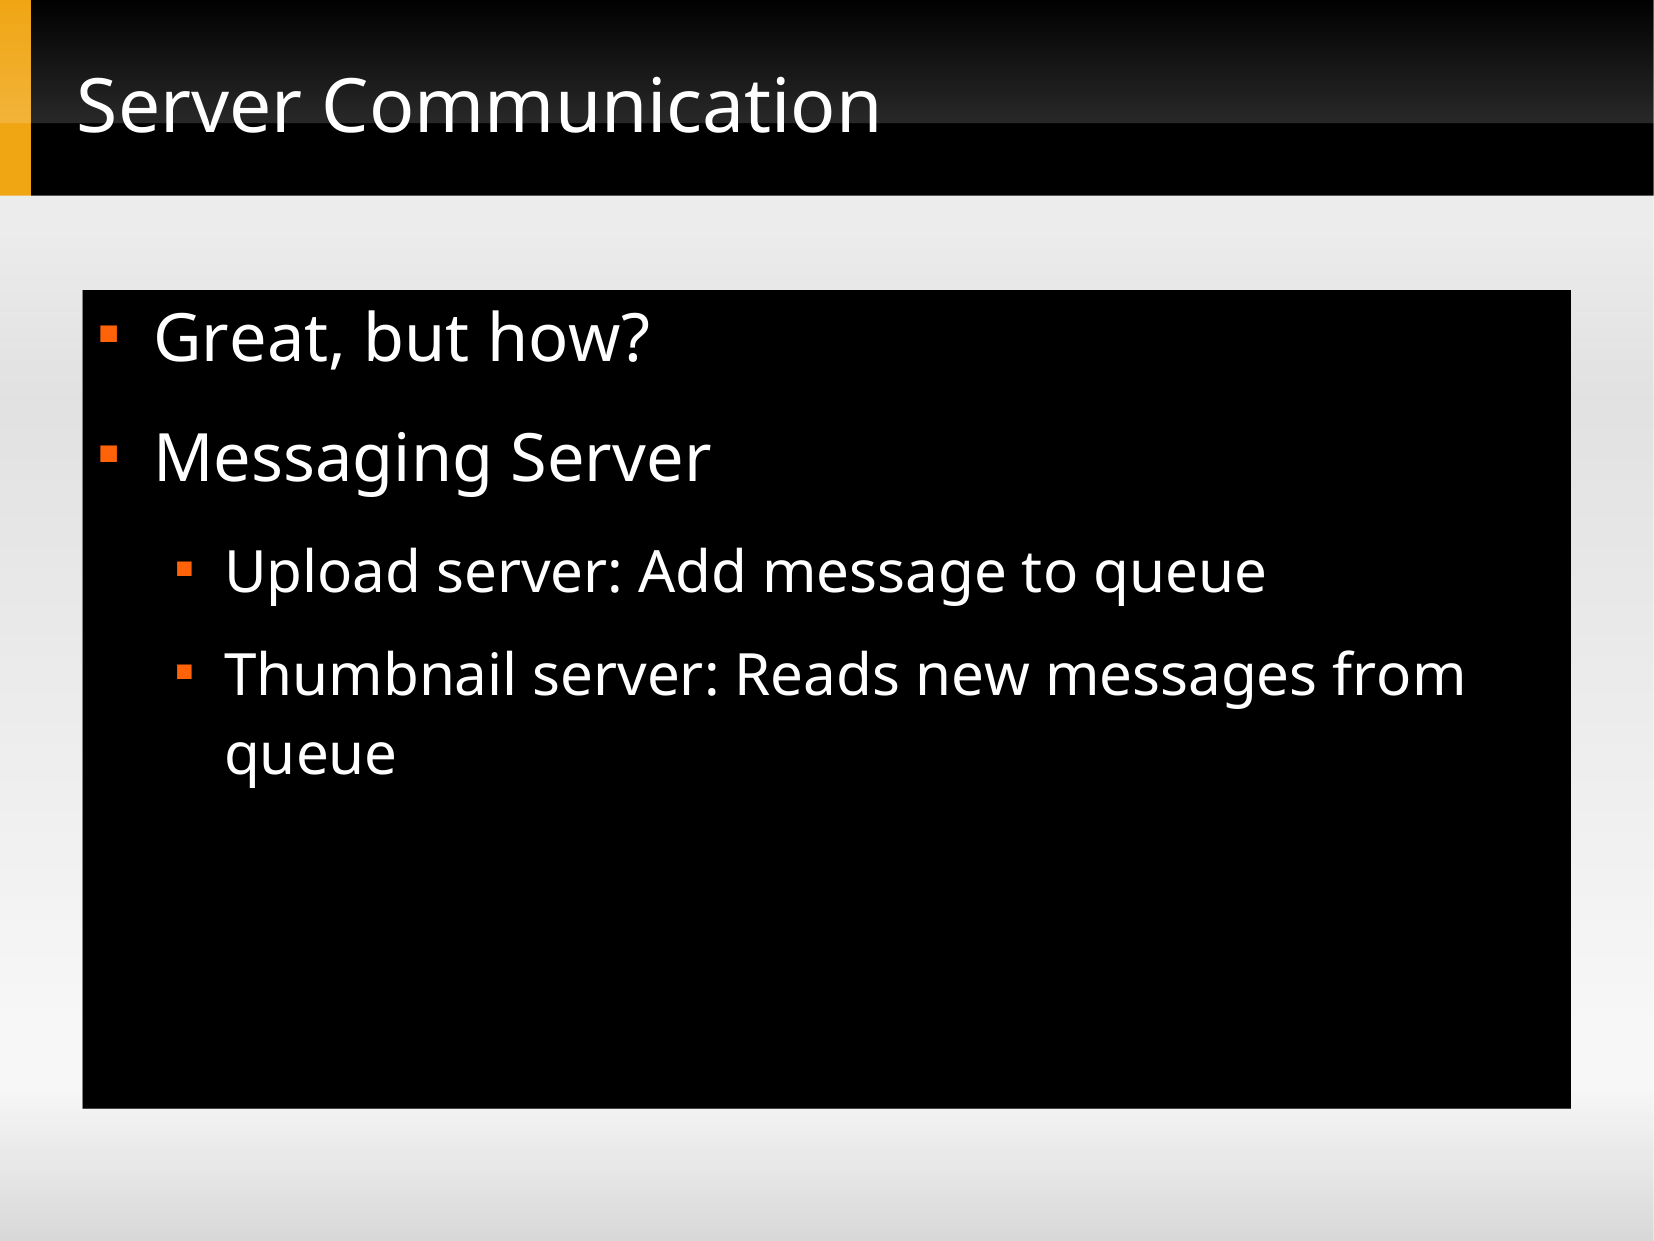

# Server Communication
Great, but how?
Messaging Server
Upload server: Add message to queue
Thumbnail server: Reads new messages from queue